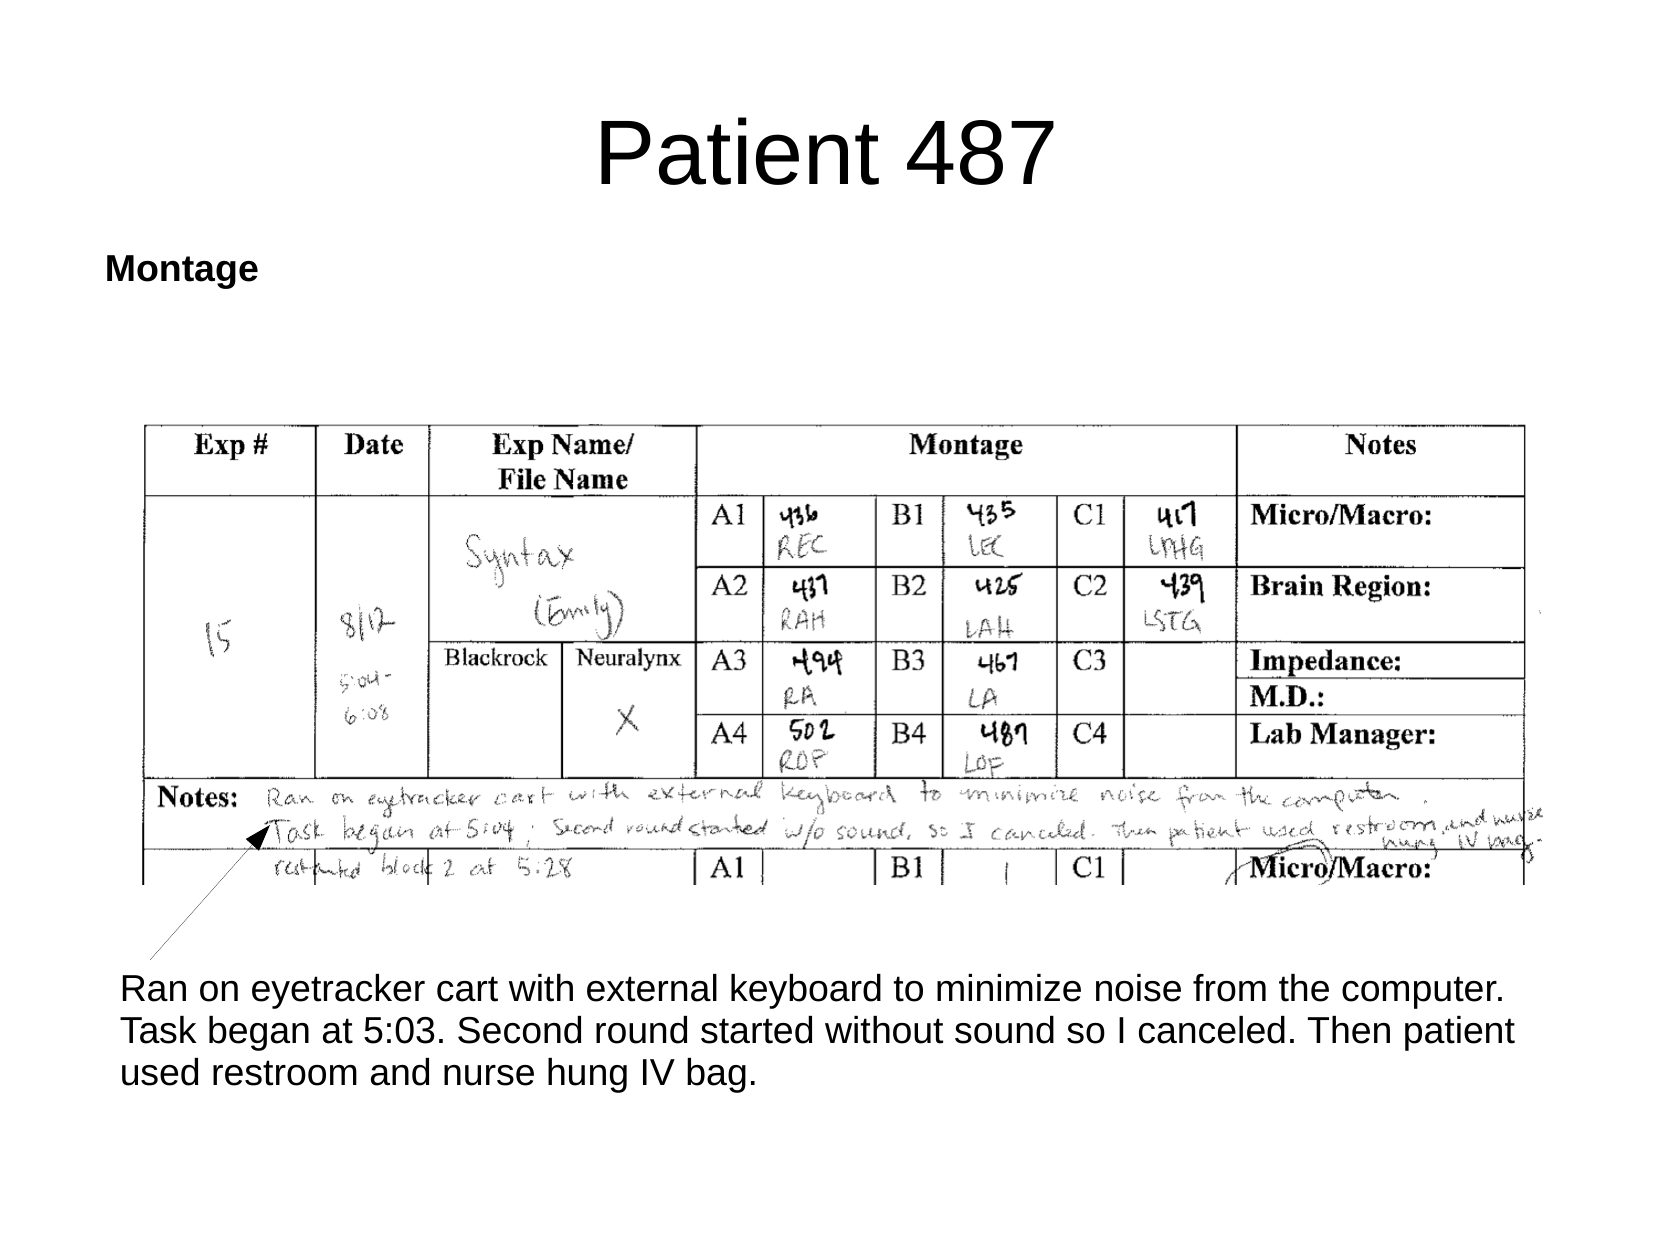

# Patient 487
Montage
Ran on eyetracker cart with external keyboard to minimize noise from the computer. Task began at 5:03. Second round started without sound so I canceled. Then patient used restroom and nurse hung IV bag.